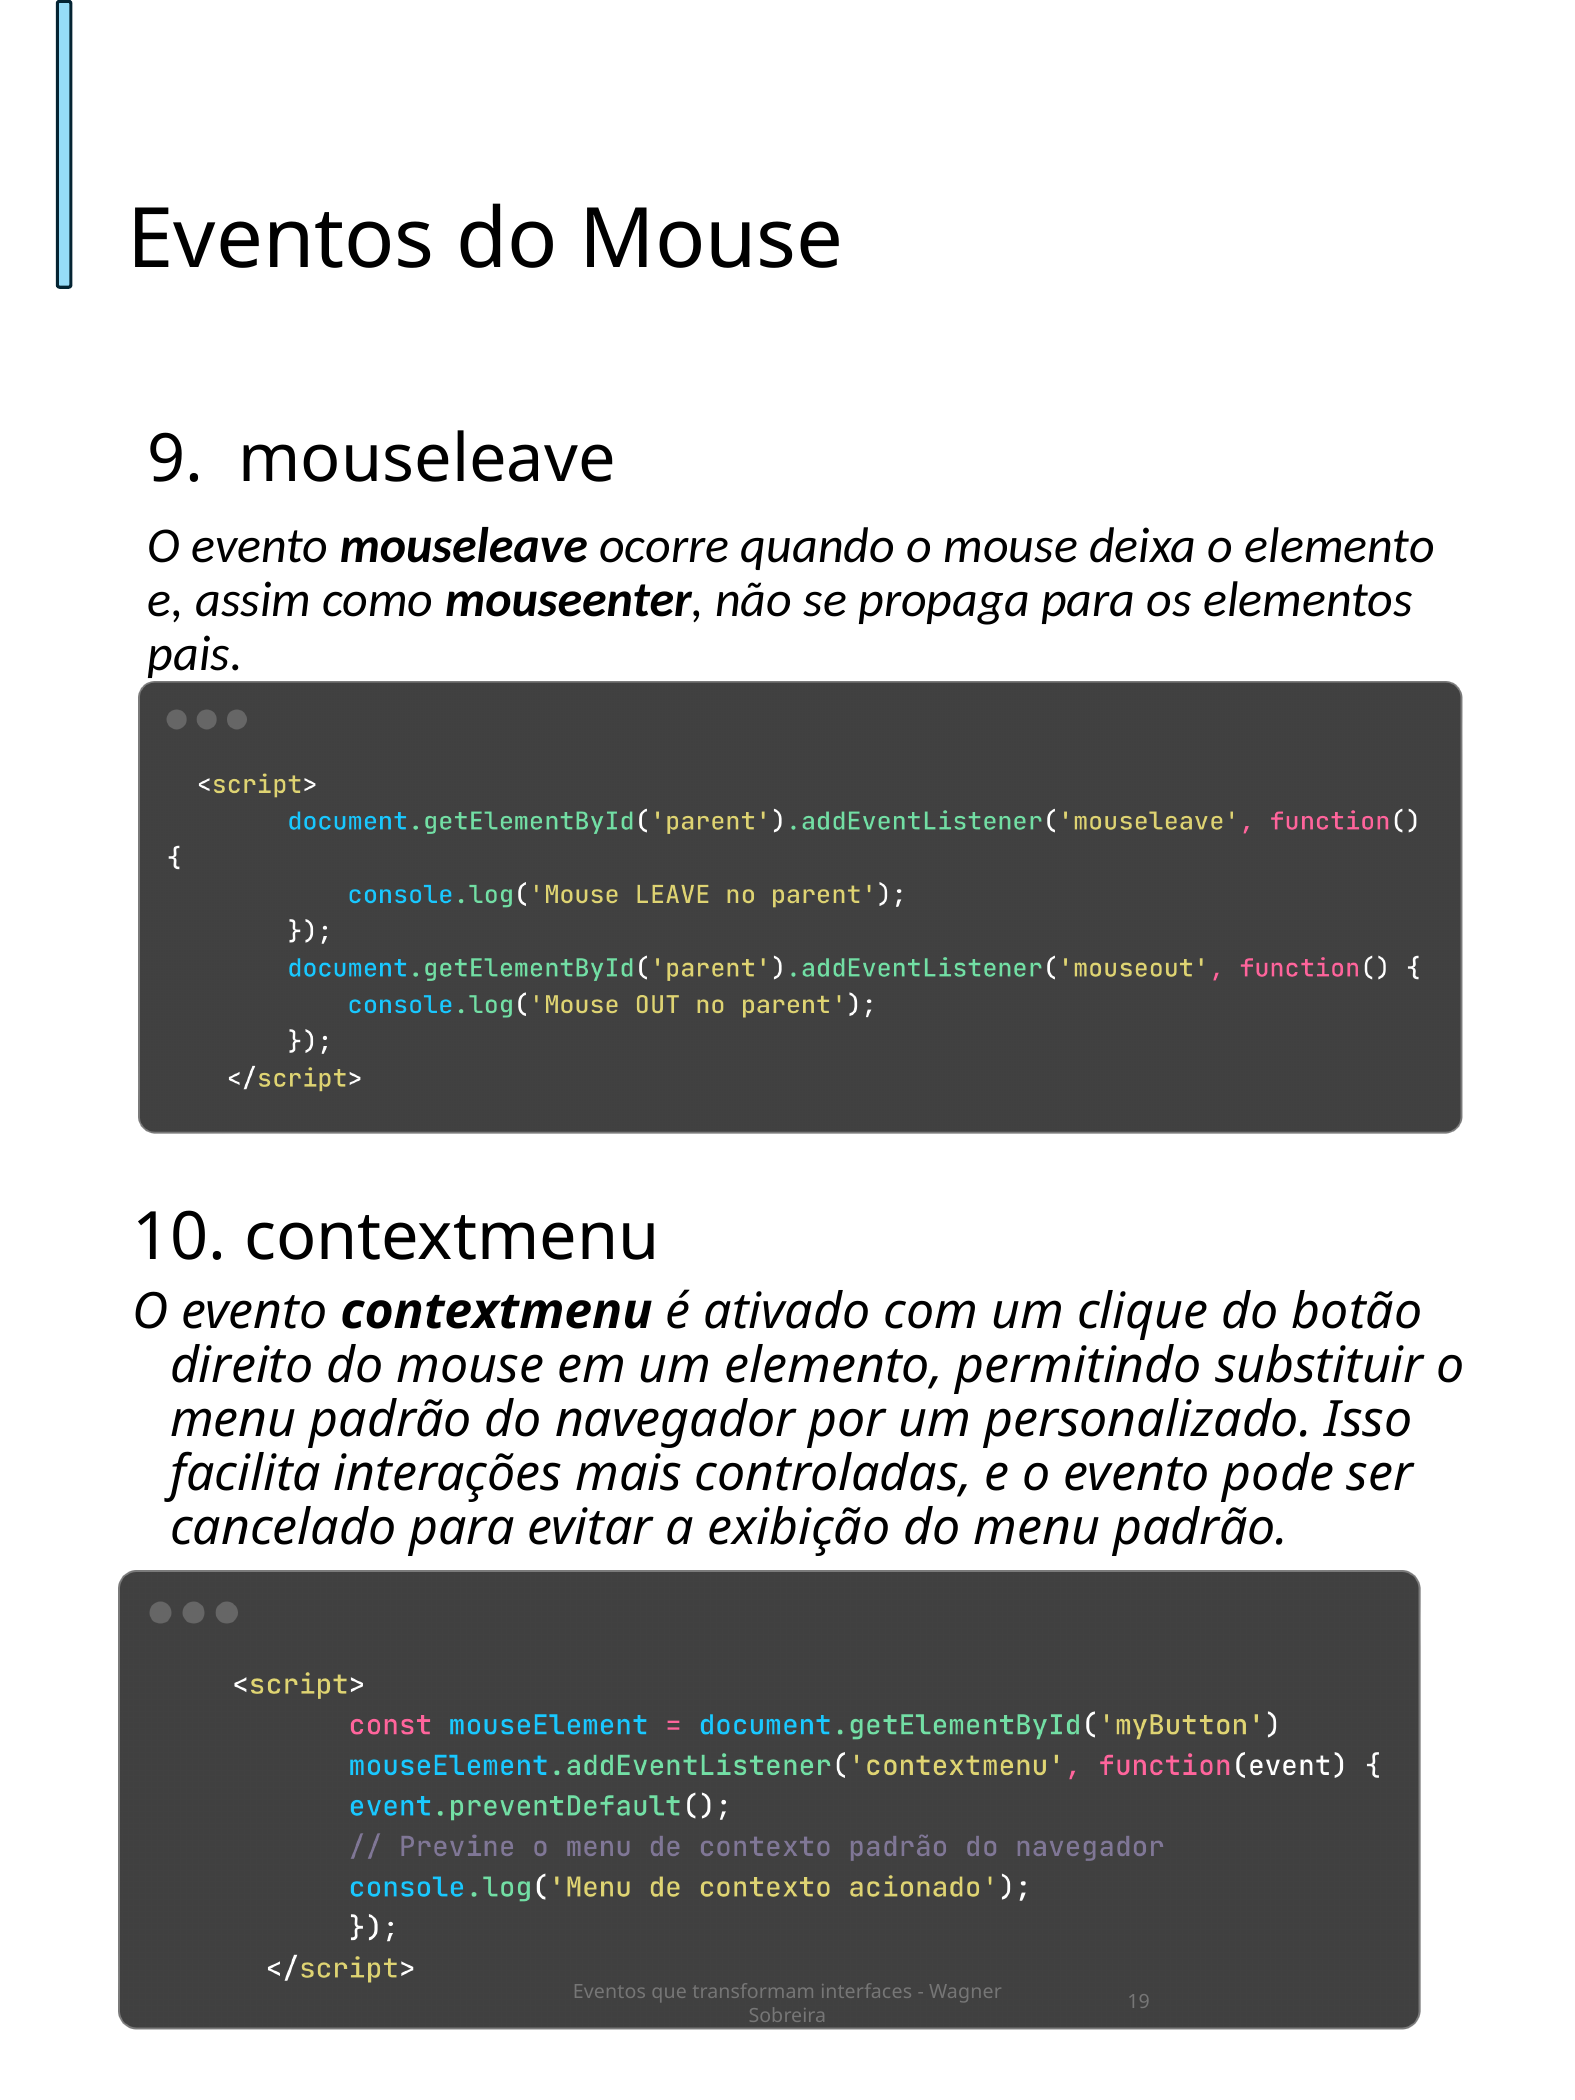

Eventos do Mouse
9.  mouseleave
O evento mouseleave ocorre quando o mouse deixa o elemento e, assim como mouseenter, não se propaga para os elementos pais.
10. contextmenu
O evento contextmenu é ativado com um clique do botão direito do mouse em um elemento, permitindo substituir o menu padrão do navegador por um personalizado. Isso facilita interações mais controladas, e o evento pode ser cancelado para evitar a exibição do menu padrão.
Eventos que transformam interfaces - Wagner Sobreira